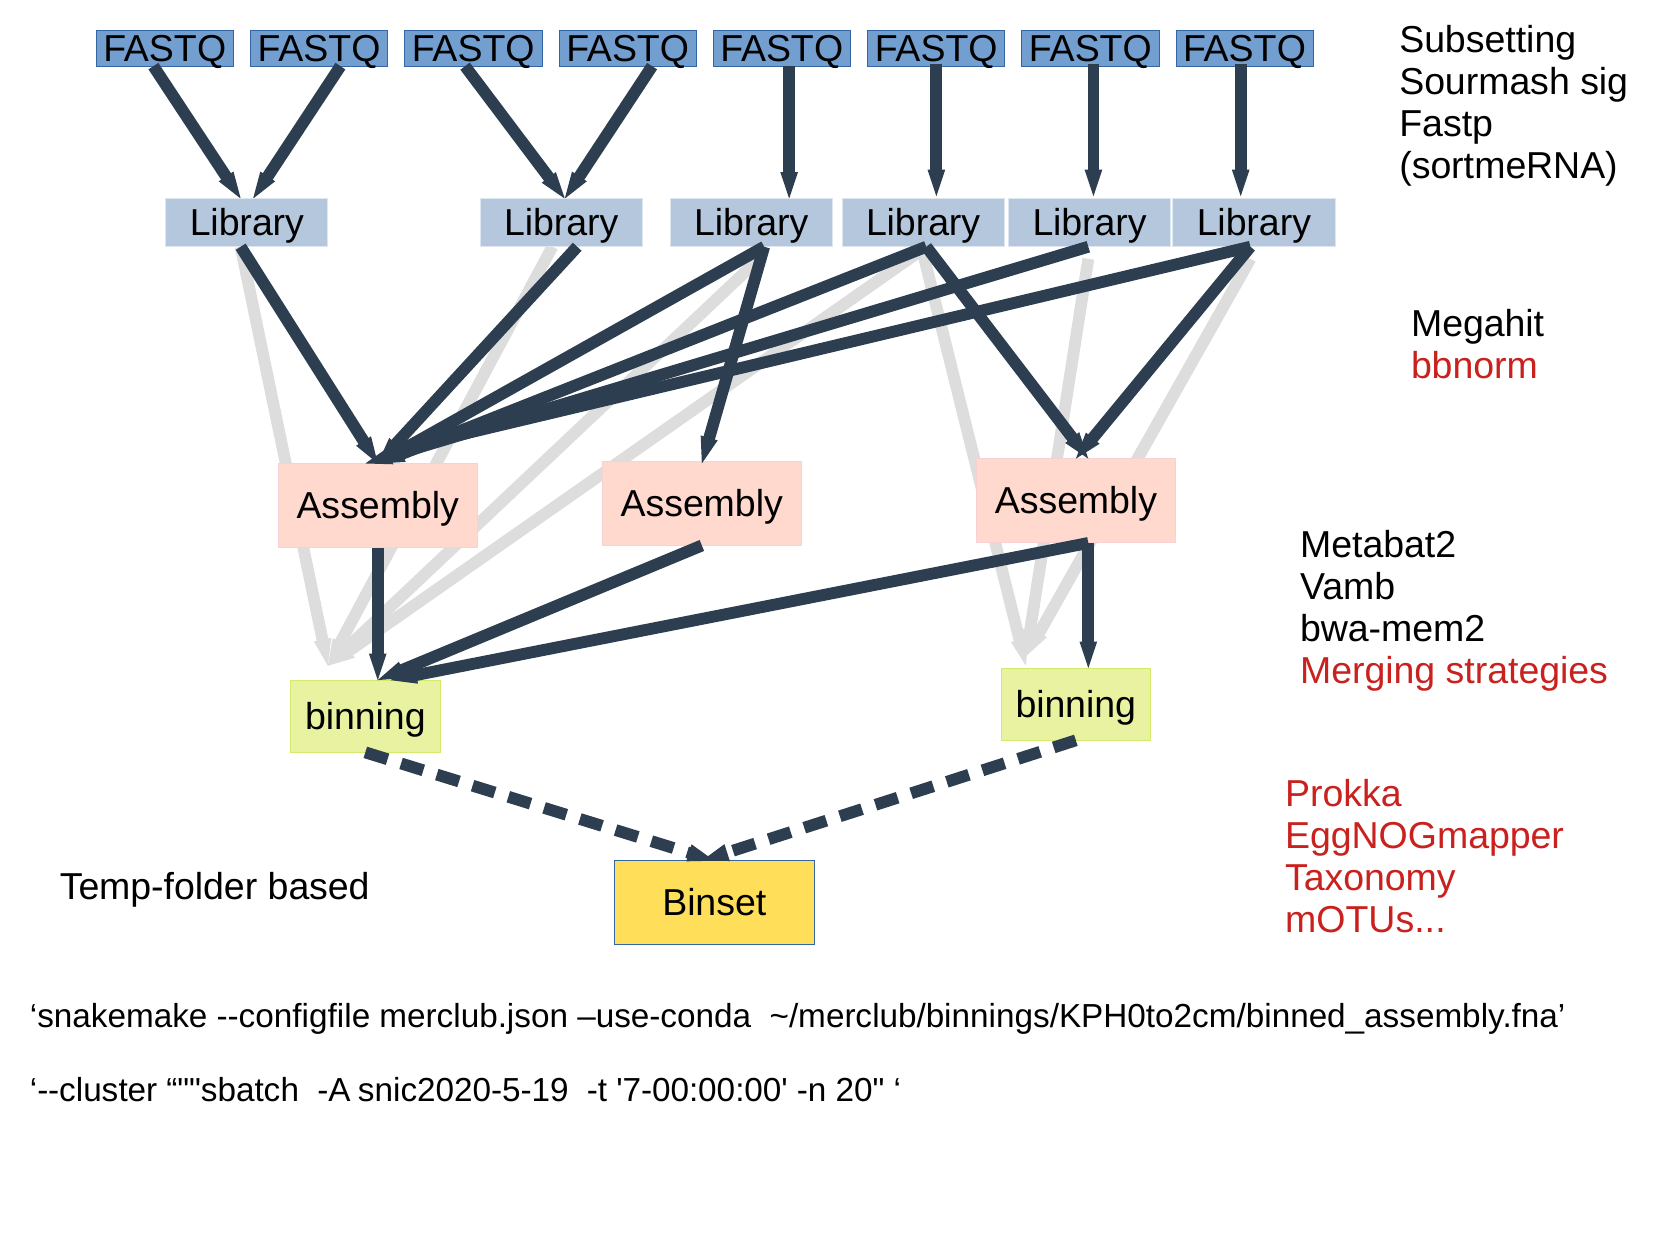

Subsetting
Sourmash sig
Fastp
(sortmeRNA)
FASTQ
FASTQ
FASTQ
FASTQ
FASTQ
FASTQ
FASTQ
FASTQ
Library
Library
Library
Library
Library
Library
Assembly
Assembly
Assembly
binning
binning
Binset
Megahit
bbnorm
Metabat2
Vamb
bwa-mem2
Merging strategies
Prokka
EggNOGmapper
Taxonomy
mOTUs...
Temp-folder based
‘snakemake --configfile merclub.json –use-conda ~/merclub/binnings/KPH0to2cm/binned_assembly.fna’
‘--cluster “""sbatch -A snic2020-5-19 -t '7-00:00:00' -n 20" ‘